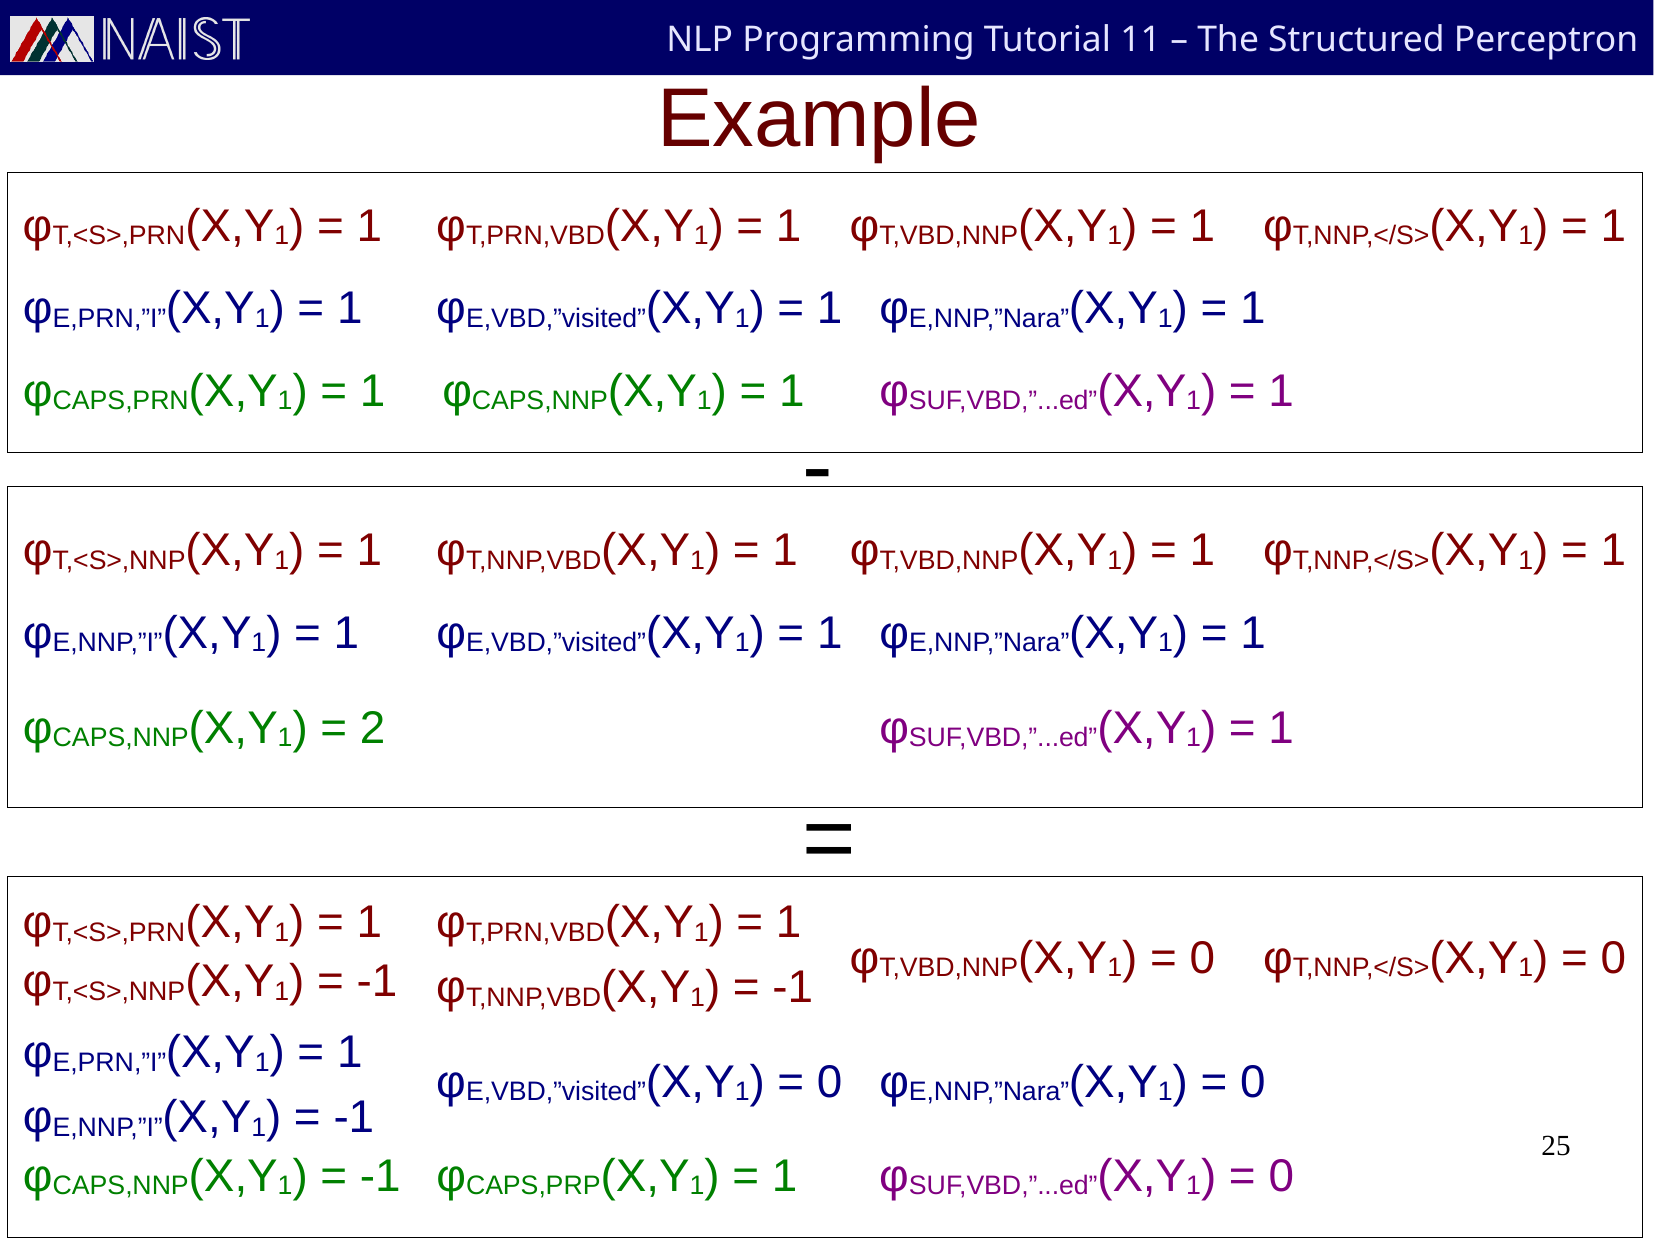

# Example
φT,<S>,PRN(X,Y1) = 1
φT,PRN,VBD(X,Y1) = 1
φT,VBD,NNP(X,Y1) = 1
φT,NNP,</S>(X,Y1) = 1
φE,PRN,”I”(X,Y1) = 1
φE,VBD,”visited”(X,Y1) = 1
φE,NNP,”Nara”(X,Y1) = 1
φCAPS,PRN(X,Y1) = 1
φCAPS,NNP(X,Y1) = 1
φSUF,VBD,”...ed”(X,Y1) = 1
-
φT,<S>,NNP(X,Y1) = 1
φT,NNP,VBD(X,Y1) = 1
φT,VBD,NNP(X,Y1) = 1
φT,NNP,</S>(X,Y1) = 1
φE,NNP,”I”(X,Y1) = 1
φE,VBD,”visited”(X,Y1) = 1
φE,NNP,”Nara”(X,Y1) = 1
φCAPS,NNP(X,Y1) = 2
φSUF,VBD,”...ed”(X,Y1) = 1
=
φT,<S>,PRN(X,Y1) = 1
φT,PRN,VBD(X,Y1) = 1
φT,VBD,NNP(X,Y1) = 0
φT,NNP,</S>(X,Y1) = 0
φT,<S>,NNP(X,Y1) = -1
φT,NNP,VBD(X,Y1) = -1
φE,PRN,”I”(X,Y1) = 1
φE,VBD,”visited”(X,Y1) = 0
φE,NNP,”Nara”(X,Y1) = 0
φE,NNP,”I”(X,Y1) = -1
25
φCAPS,NNP(X,Y1) = -1
φCAPS,PRP(X,Y1) = 1
φSUF,VBD,”...ed”(X,Y1) = 0